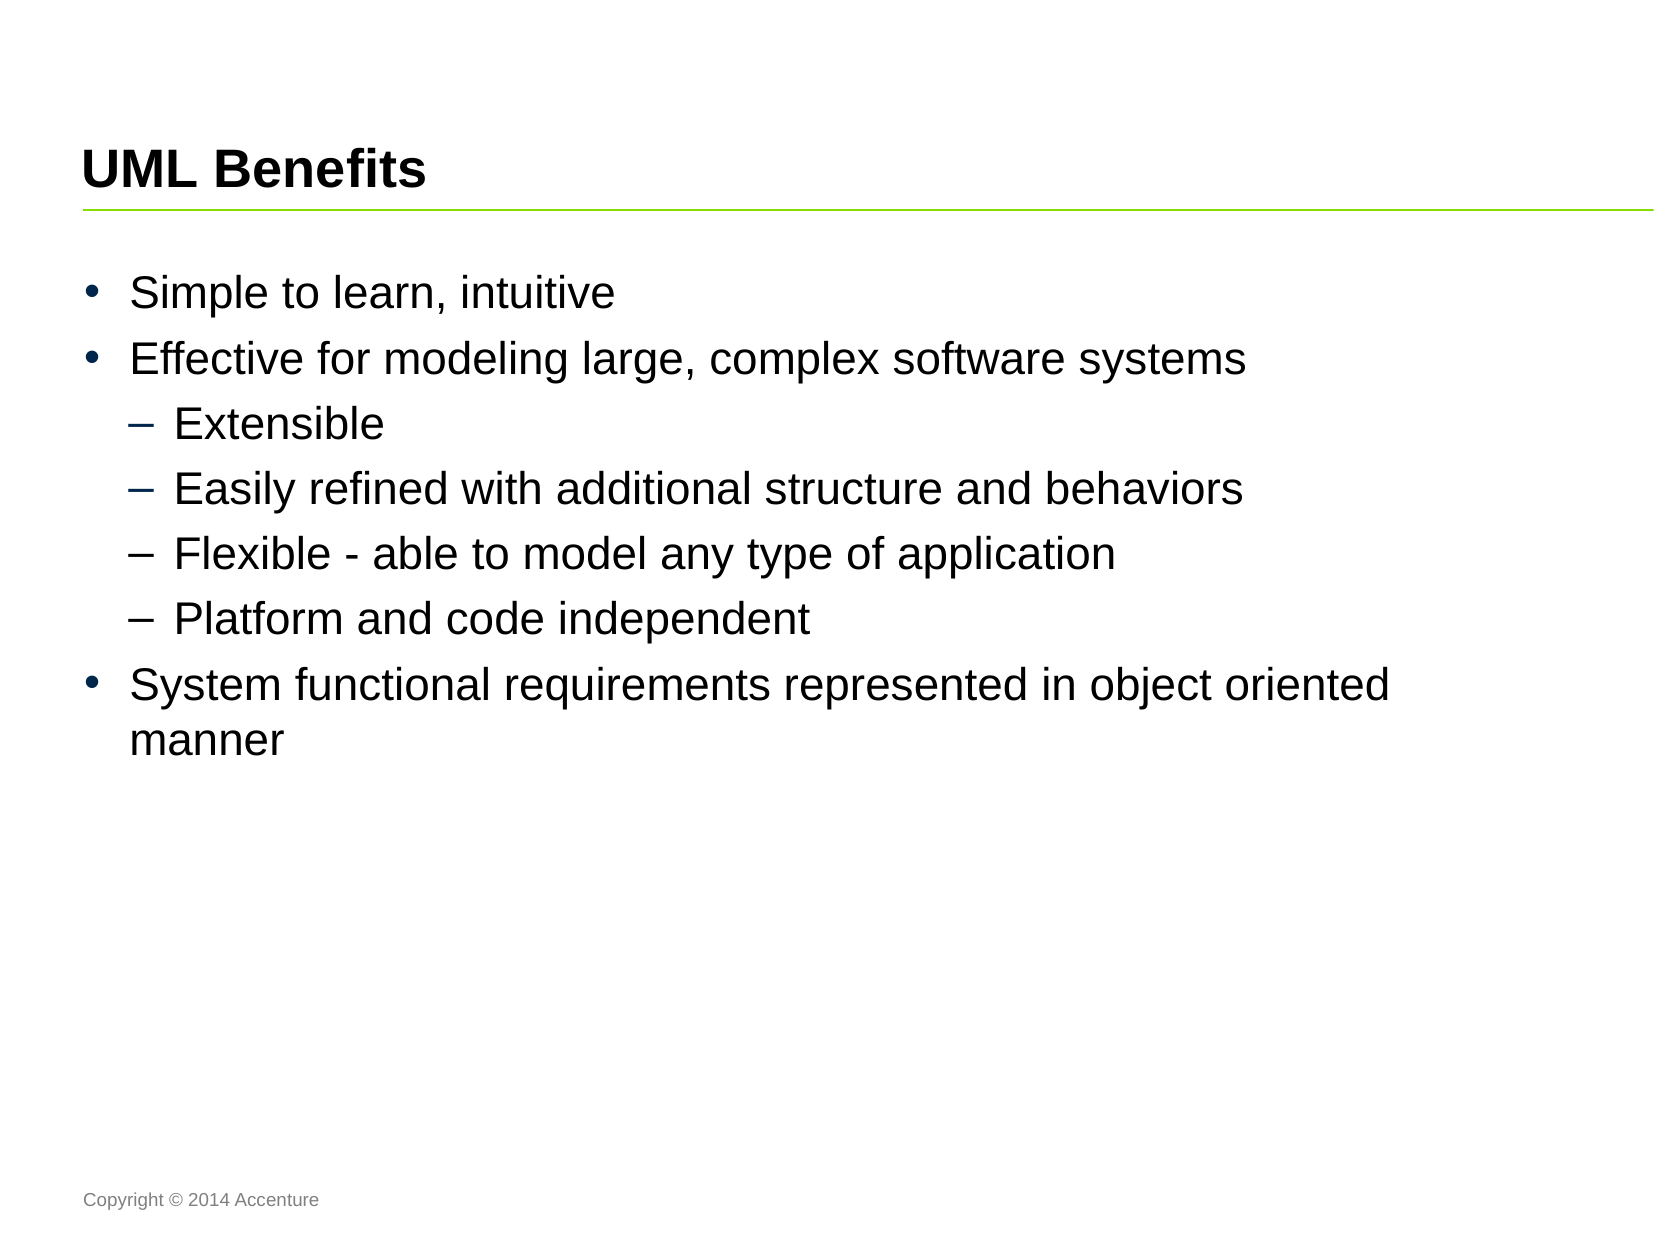

UML Benefits
# Simple to learn, intuitive
Effective for modeling large, complex software systems
Extensible
Easily refined with additional structure and behaviors
Flexible - able to model any type of application
Platform and code independent
System functional requirements represented in object oriented manner